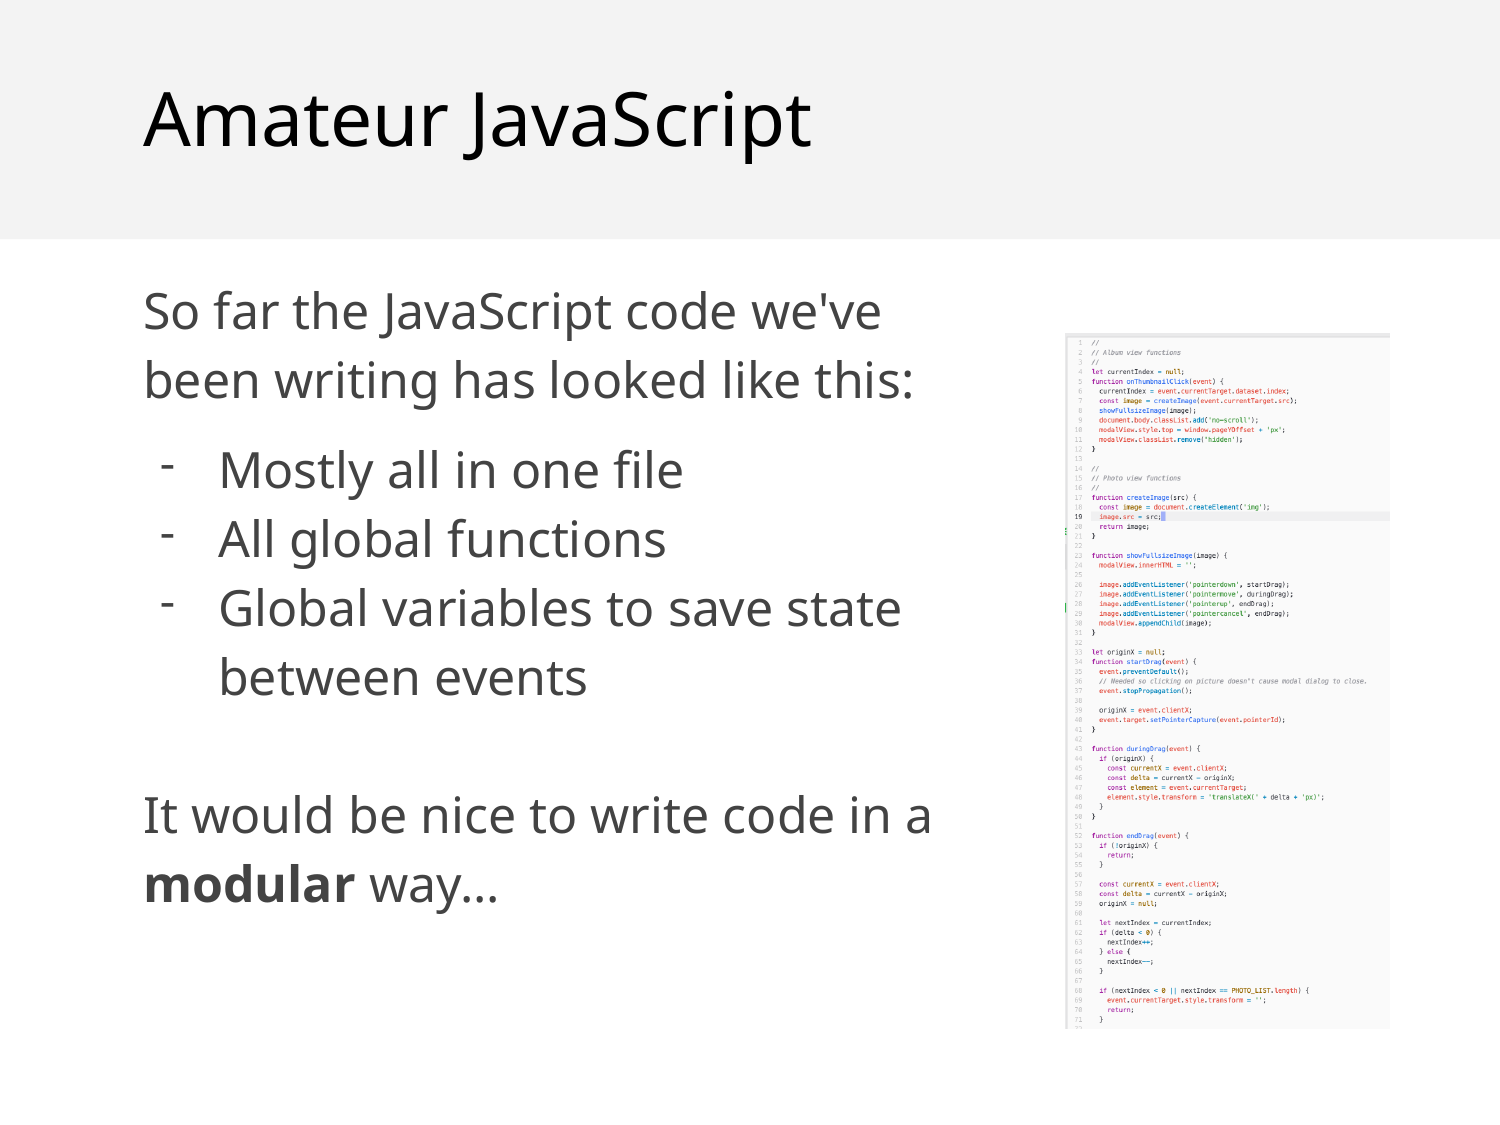

# Amateur JavaScript
So far the JavaScript code we've been writing has looked like this:
Mostly all in one file
All global functions
Global variables to save state between events
It would be nice to write code in a modular way...